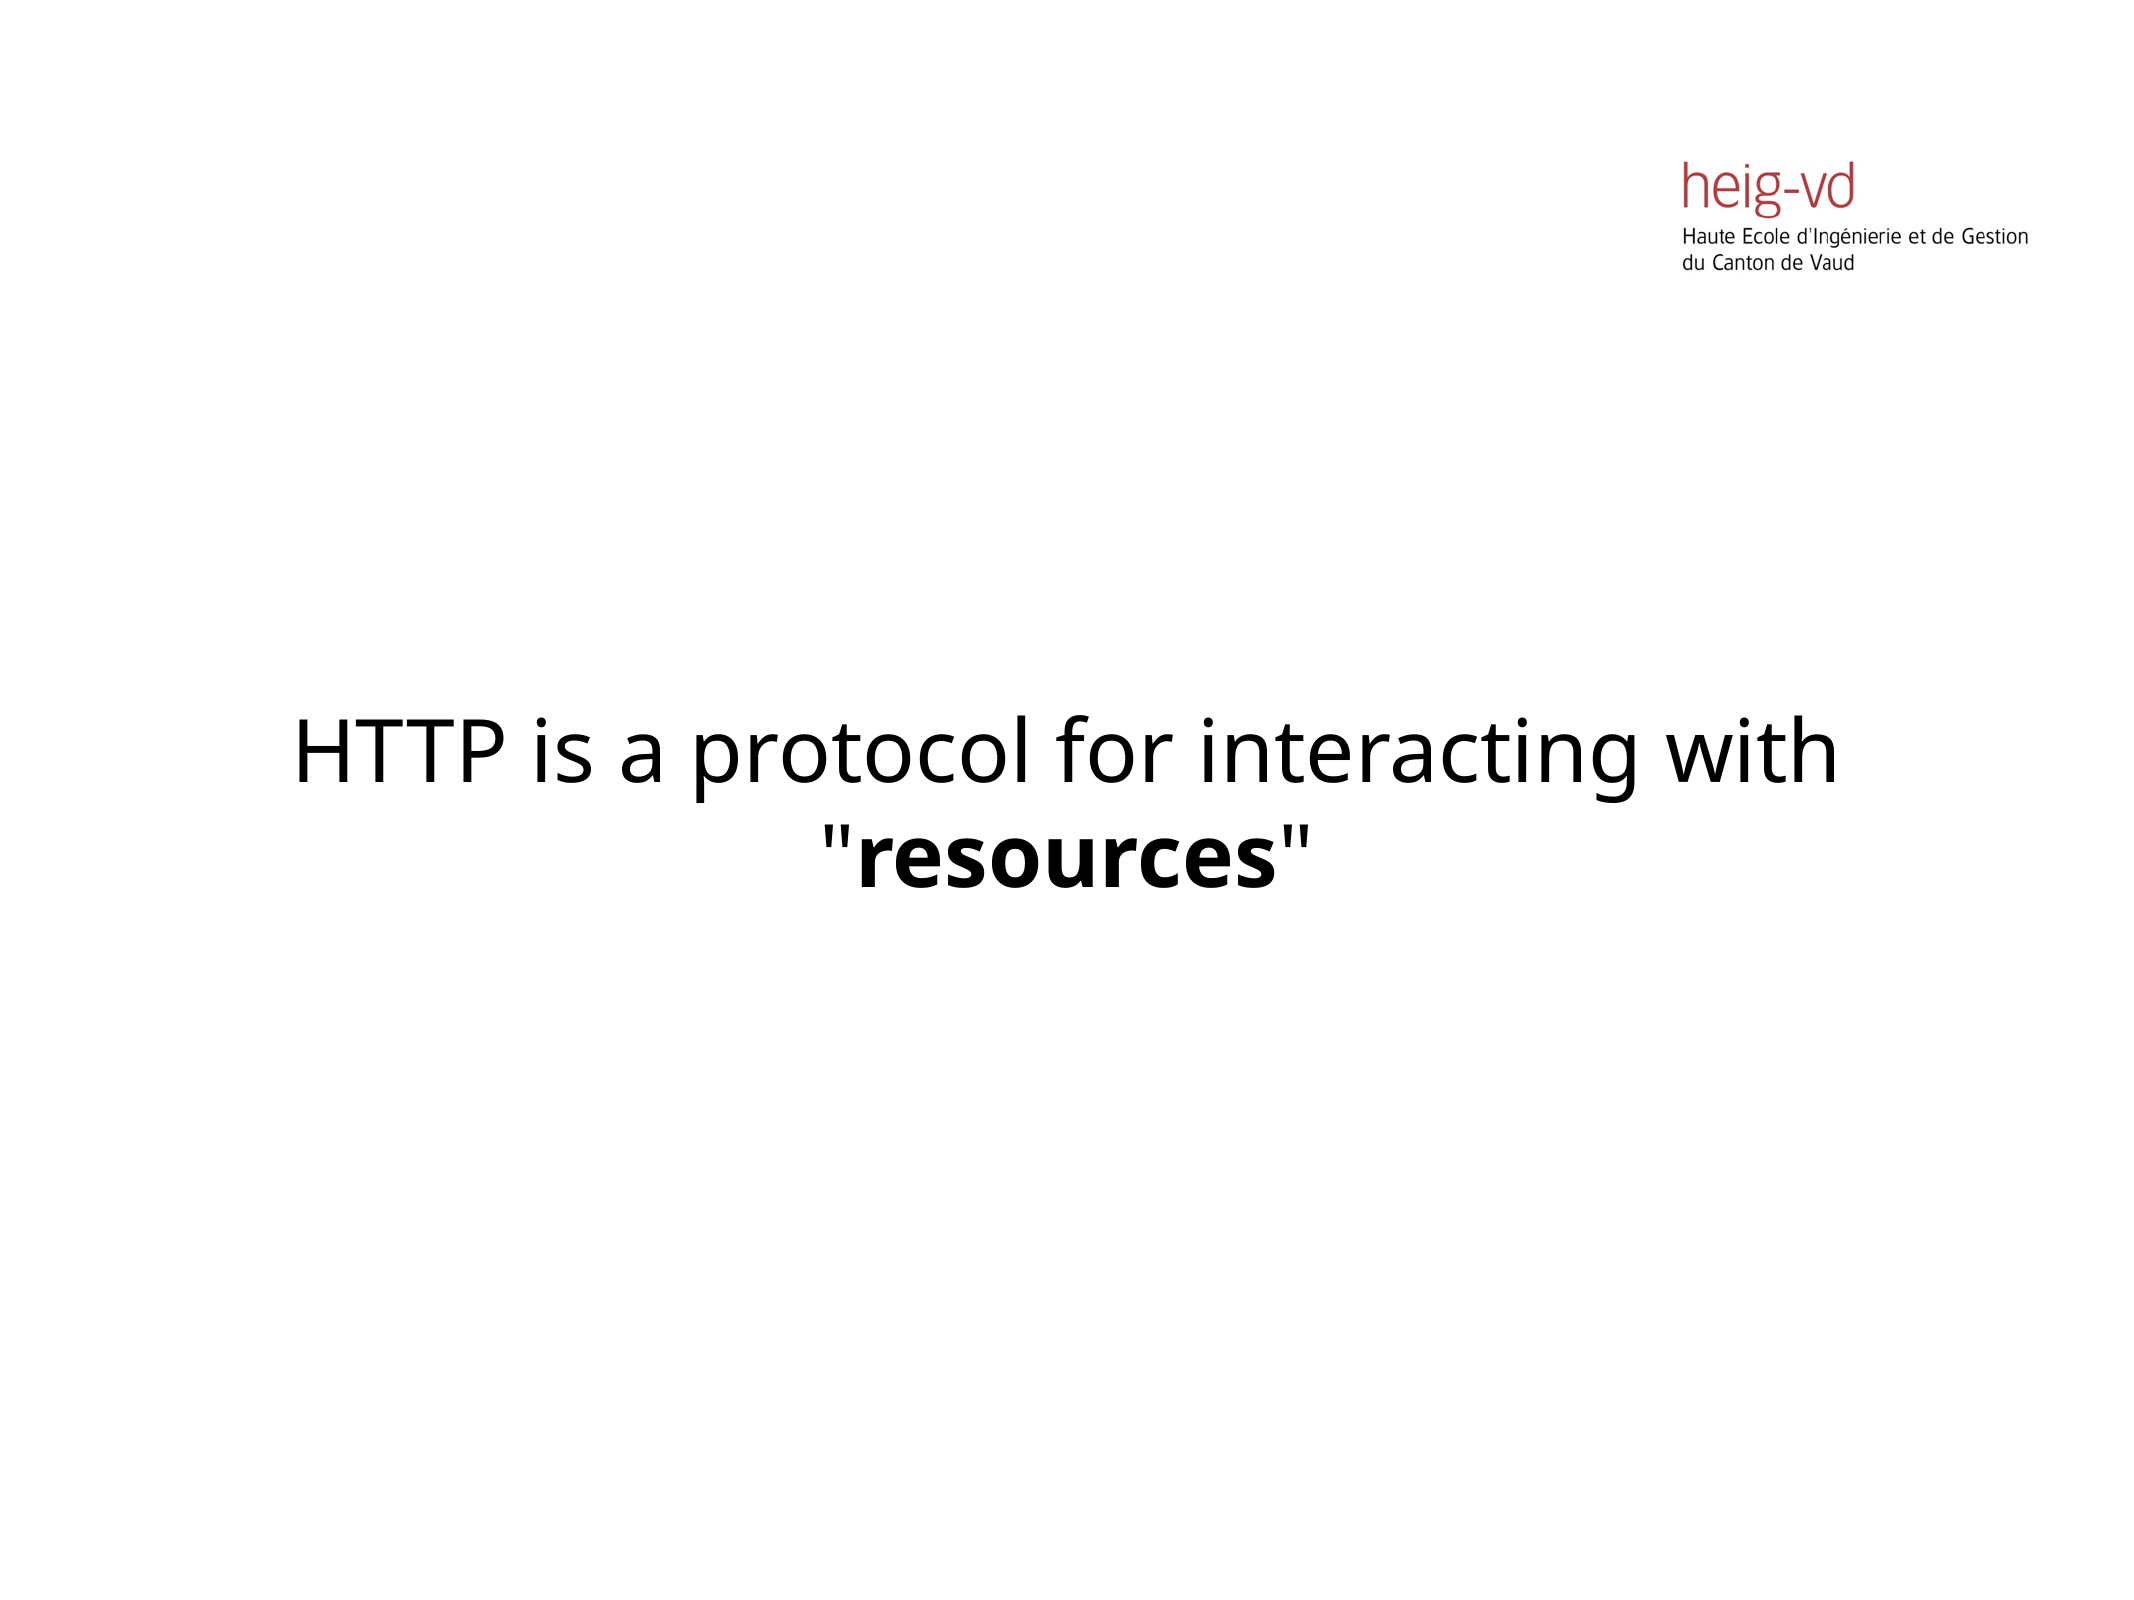

# HTTP is a protocol for interacting with "resources"